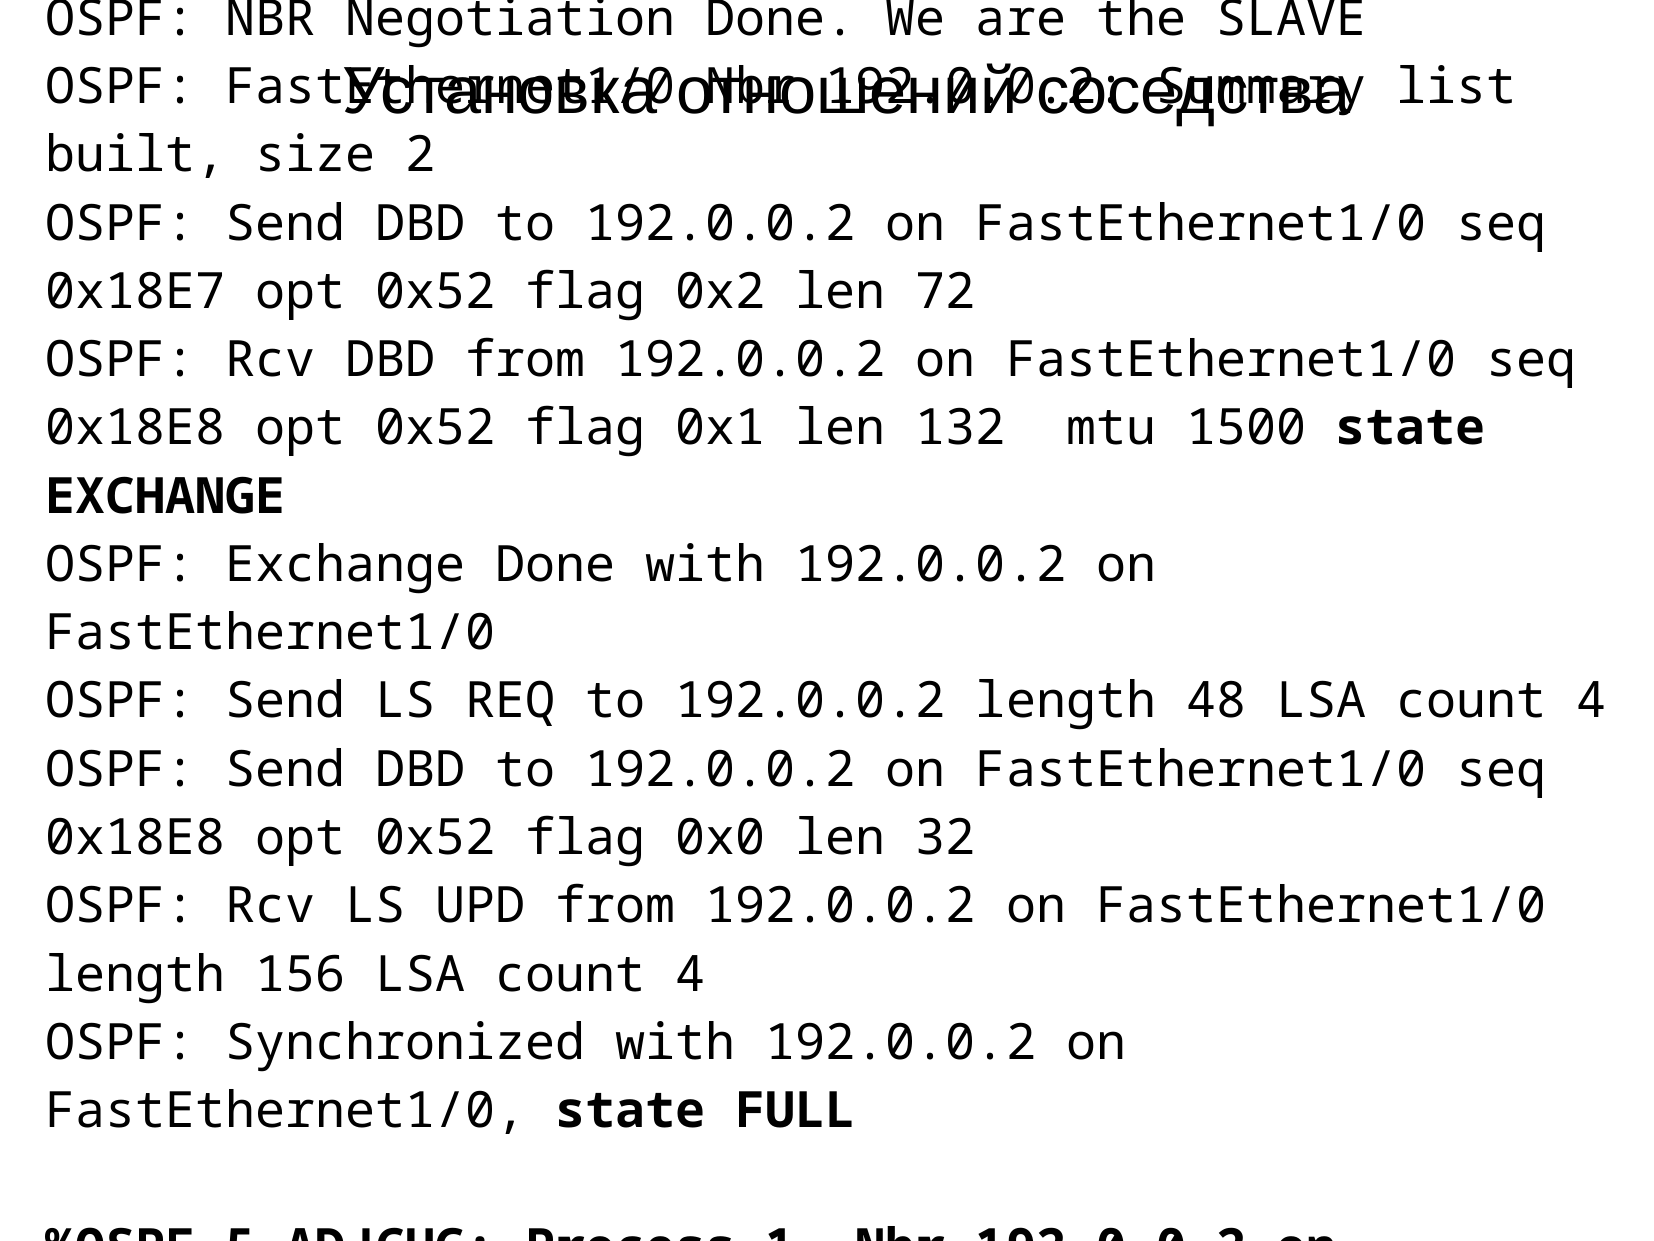

OSPF: NBR Negotiation Done. We are the SLAVE
OSPF: FastEthernet1/0 Nbr 192.0.0.2: Summary list built, size 2
OSPF: Send DBD to 192.0.0.2 on FastEthernet1/0 seq 0x18E7 opt 0x52 flag 0x2 len 72
OSPF: Rcv DBD from 192.0.0.2 on FastEthernet1/0 seq 0x18E8 opt 0x52 flag 0x1 len 132 mtu 1500 state EXCHANGE
OSPF: Exchange Done with 192.0.0.2 on FastEthernet1/0
OSPF: Send LS REQ to 192.0.0.2 length 48 LSA count 4
OSPF: Send DBD to 192.0.0.2 on FastEthernet1/0 seq 0x18E8 opt 0x52 flag 0x0 len 32
OSPF: Rcv LS UPD from 192.0.0.2 on FastEthernet1/0 length 156 LSA count 4
OSPF: Synchronized with 192.0.0.2 on FastEthernet1/0, state FULL
%OSPF-5-ADJCHG: Process 1, Nbr 192.0.0.2 on FastEthernet1/0 from LOADING to FULL, Loading Done
# Установка отношений соседства